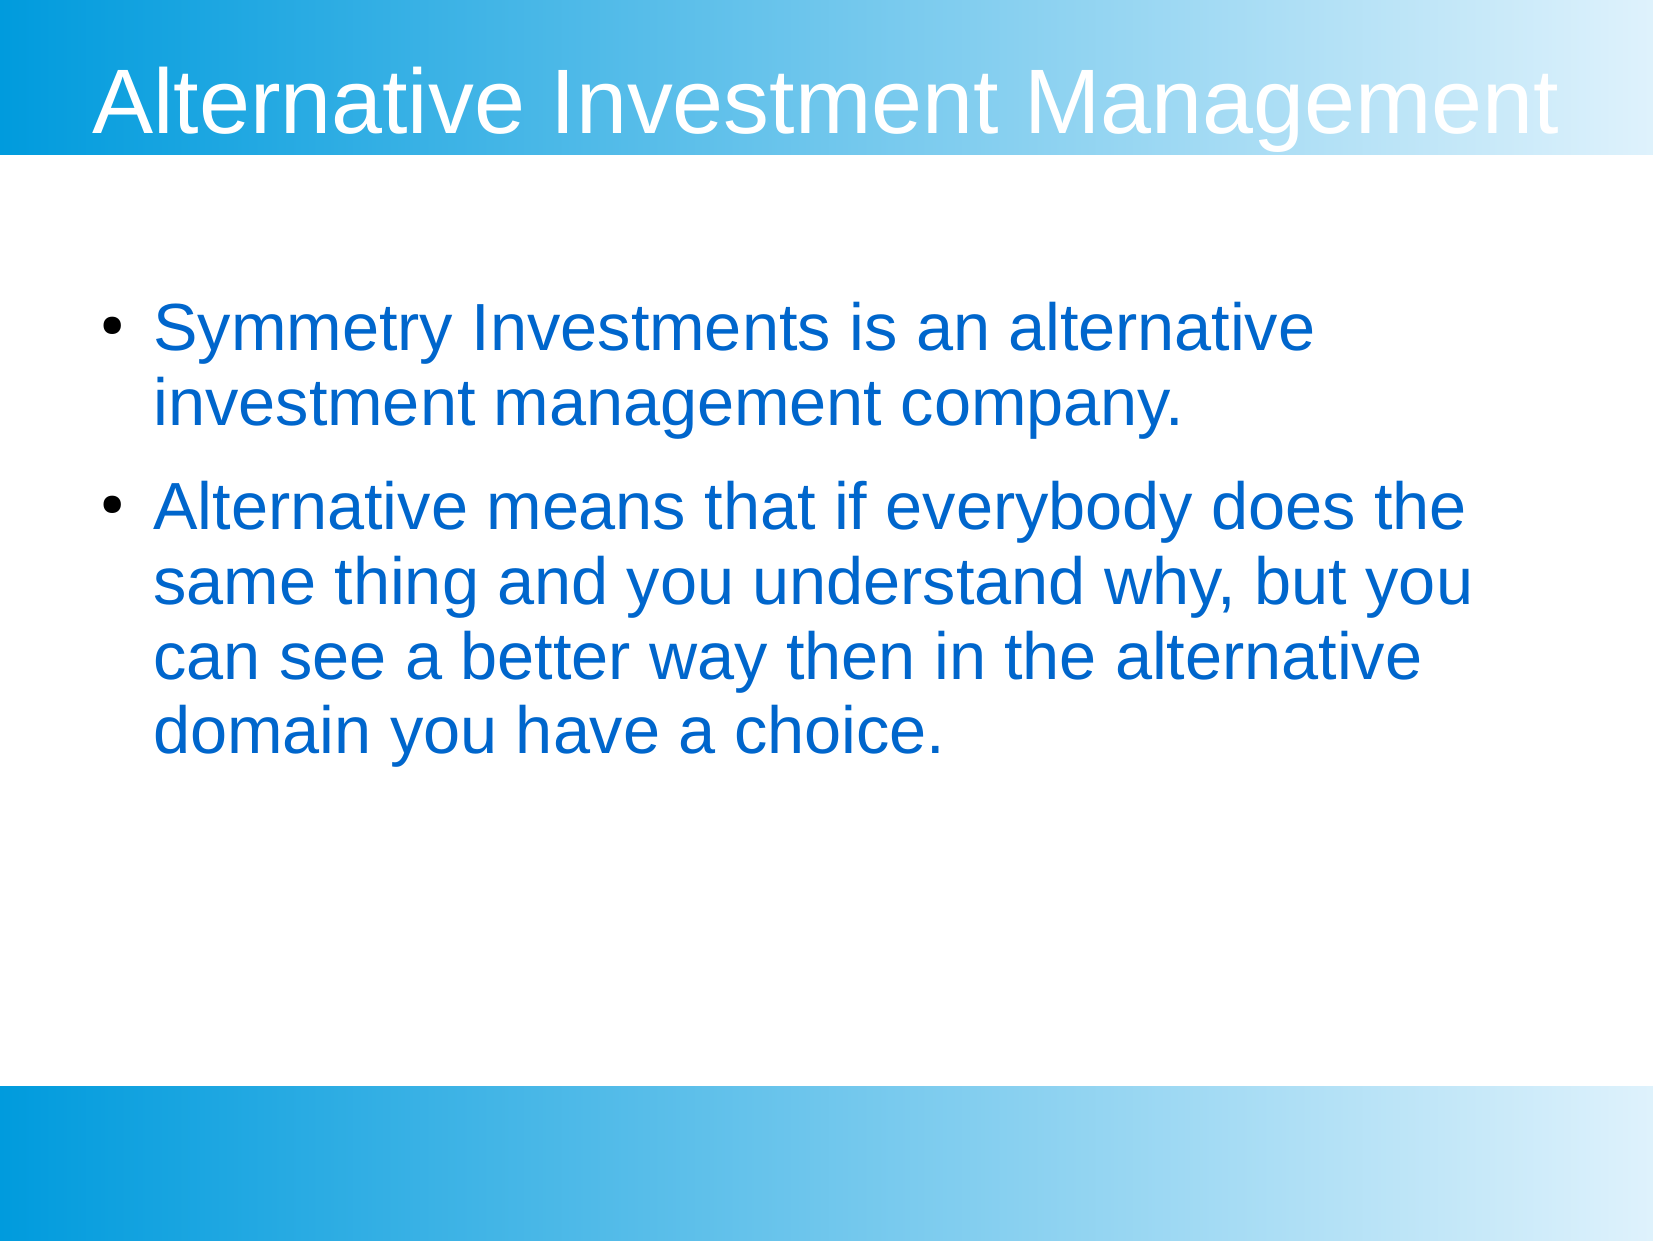

# Alternative Investment Management
Symmetry Investments is an alternative investment management company.
Alternative means that if everybody does the same thing and you understand why, but you can see a better way then in the alternative domain you have a choice.